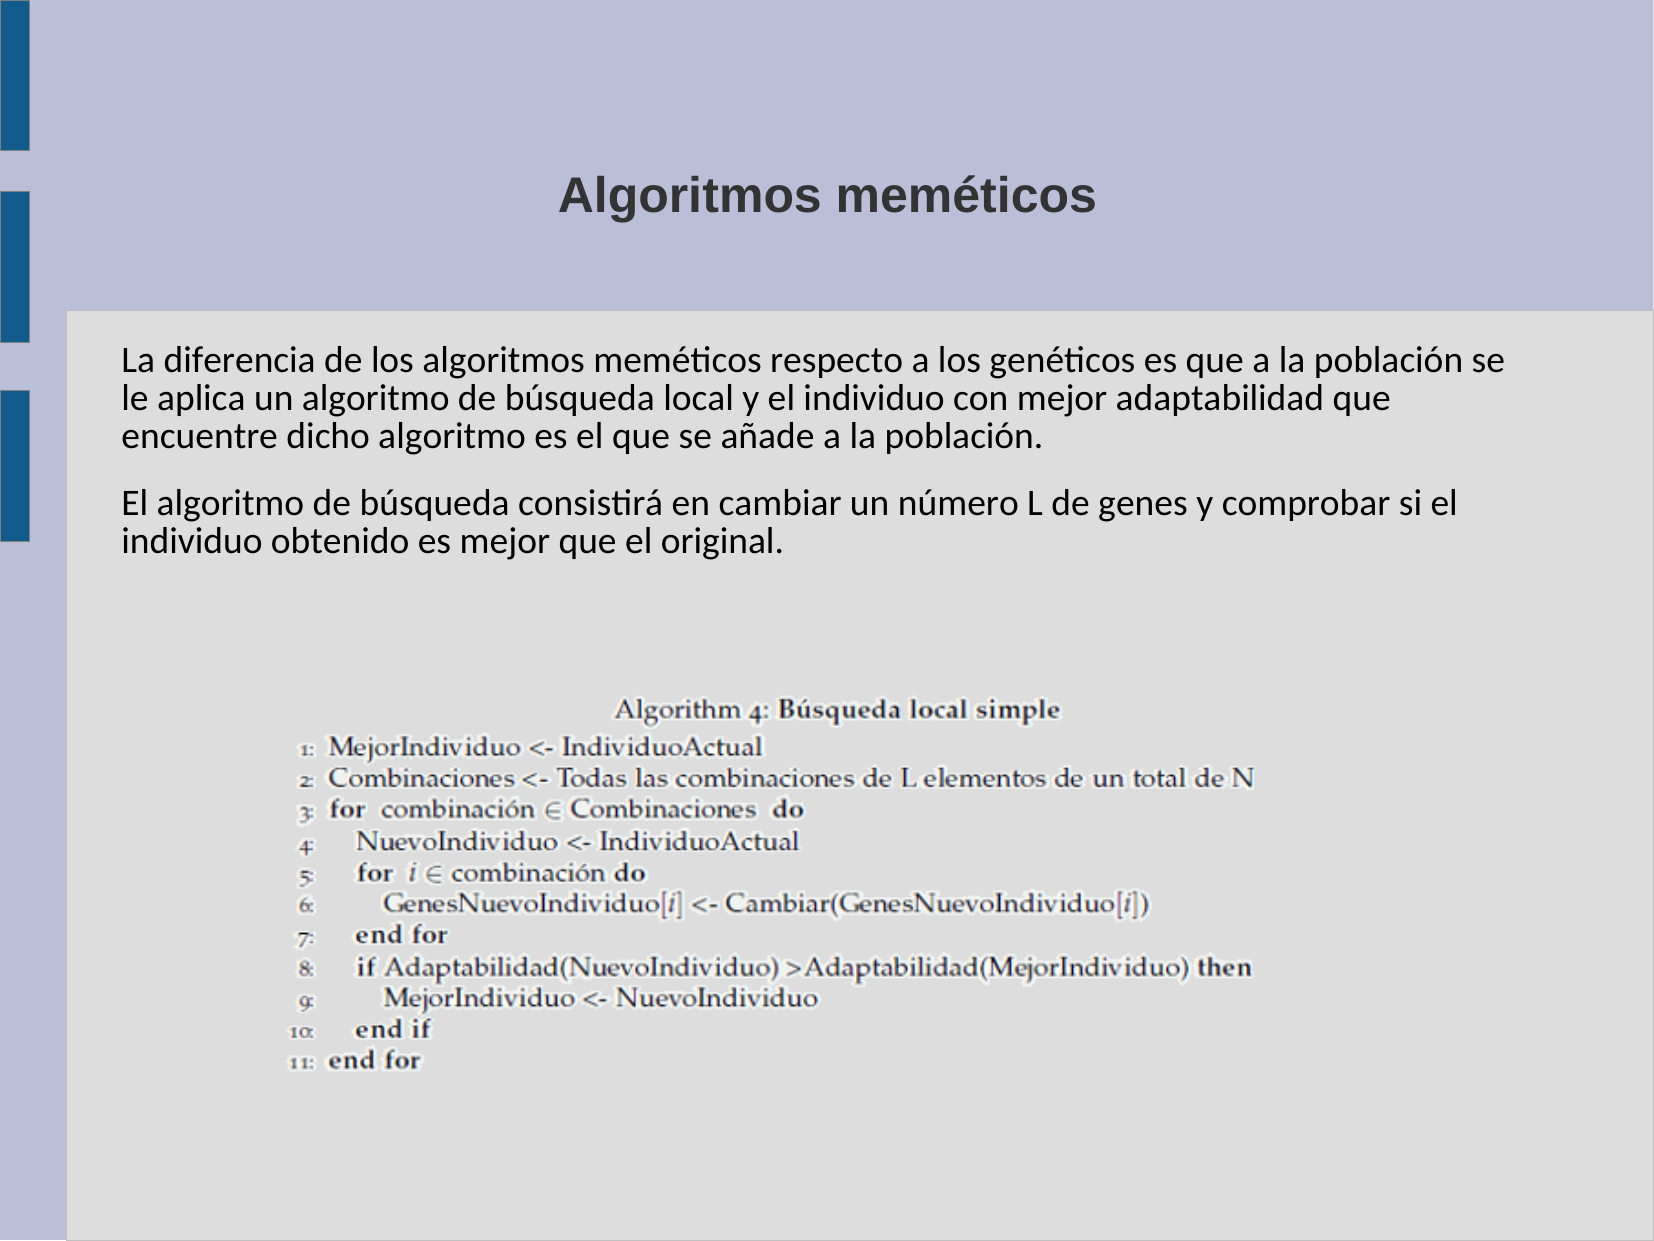

# Algoritmos meméticos
La diferencia de los algoritmos meméticos respecto a los genéticos es que a la población se le aplica un algoritmo de búsqueda local y el individuo con mejor adaptabilidad que encuentre dicho algoritmo es el que se añade a la población.
El algoritmo de búsqueda consistirá en cambiar un número L de genes y comprobar si el individuo obtenido es mejor que el original.